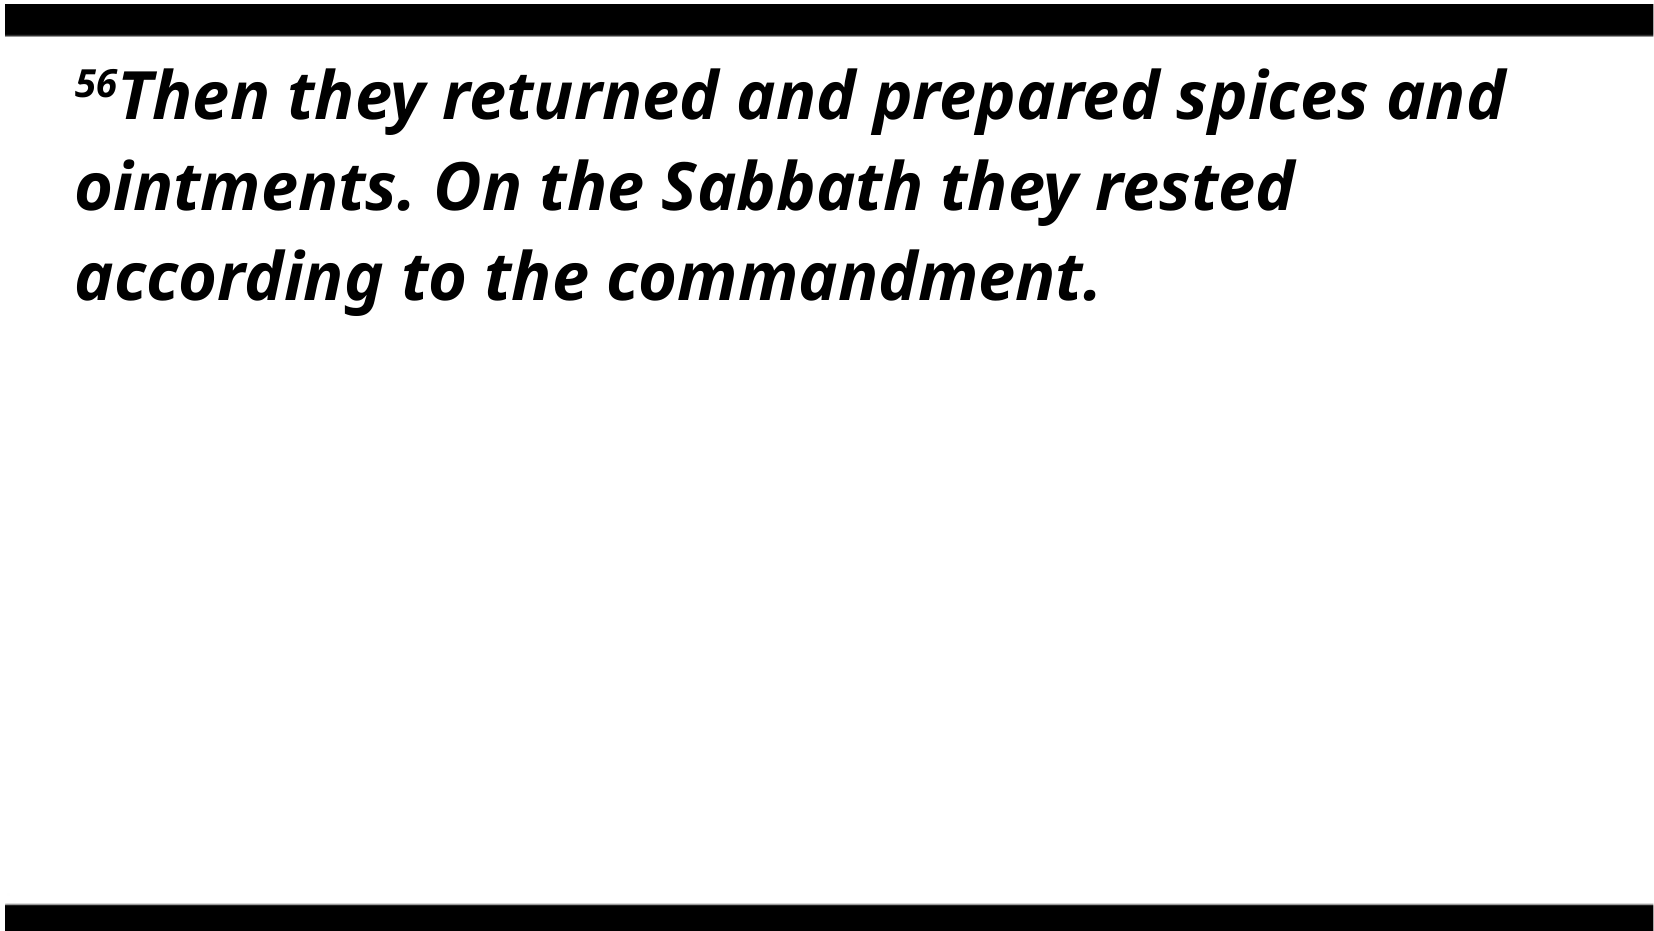

56Then they returned and prepared spices and ointments. On the Sabbath they rested according to the commandment.